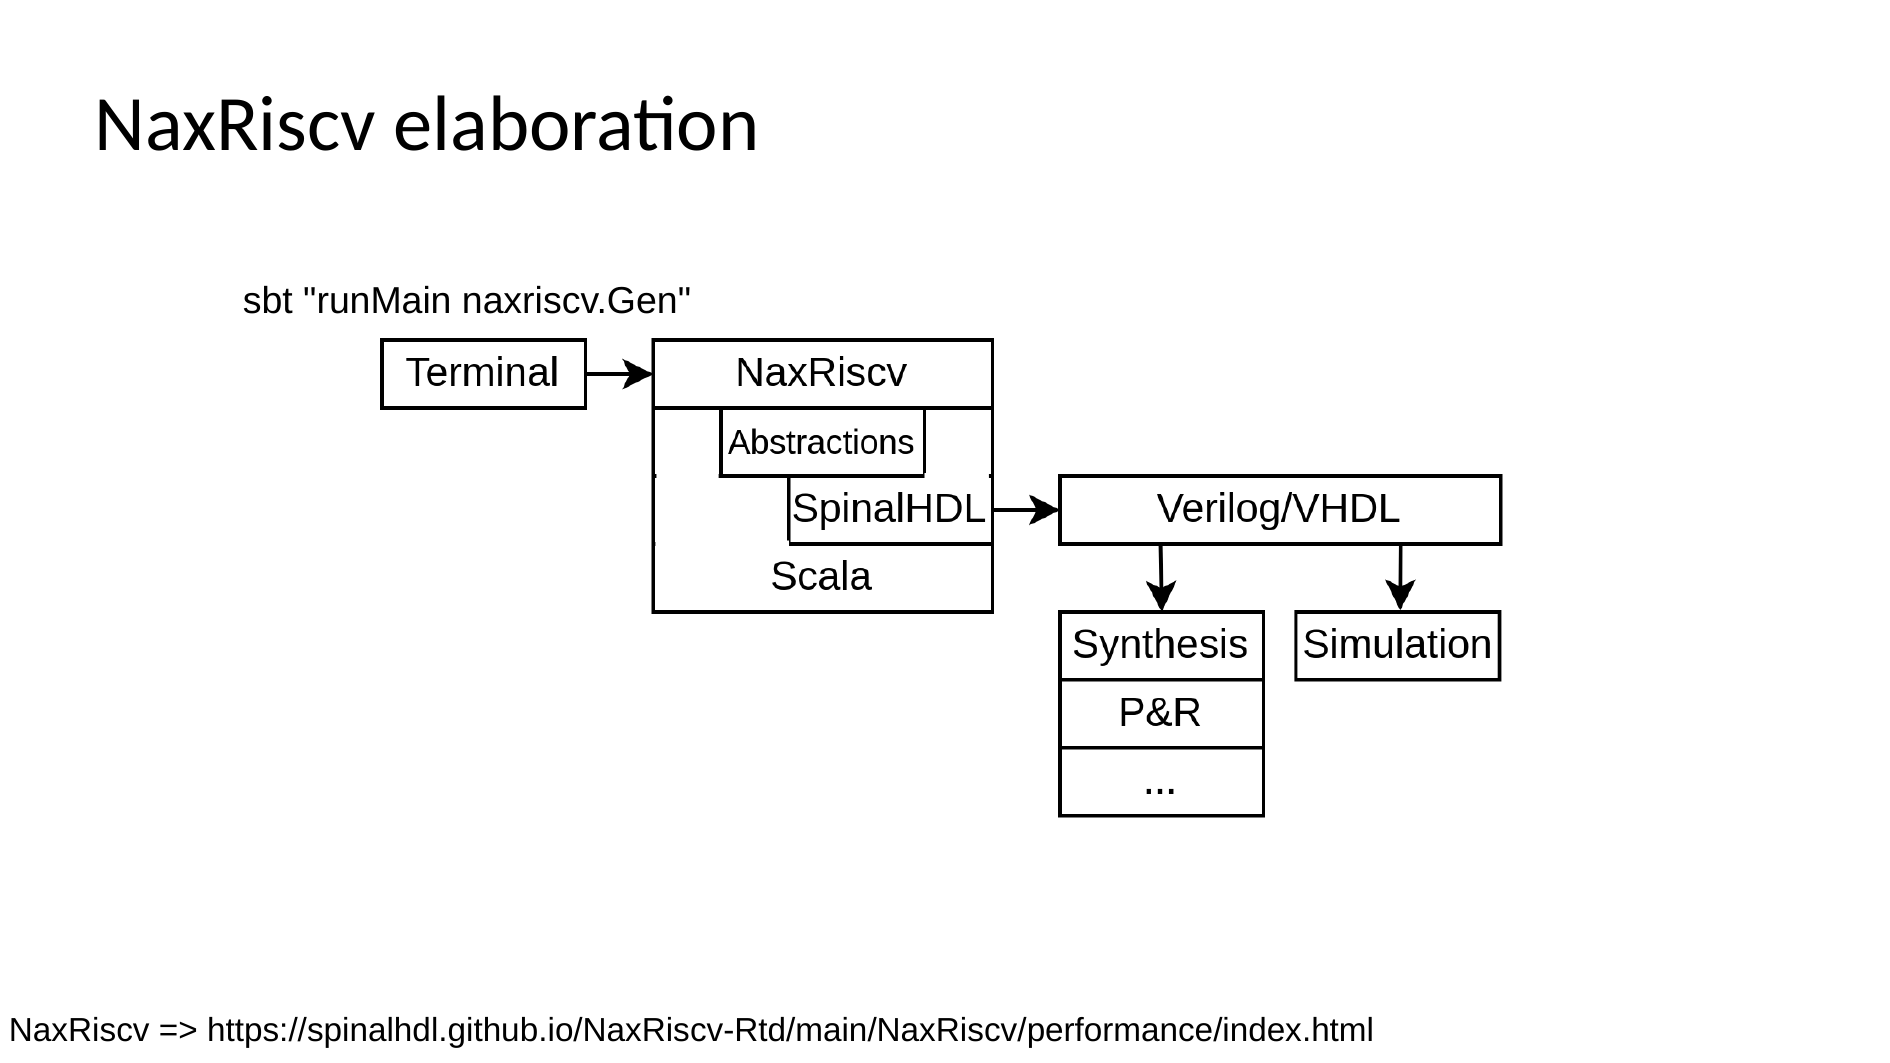

# NaxRiscv elaboration
sbt "runMain naxriscv.Gen"
NaxRiscv => https://spinalhdl.github.io/NaxRiscv-Rtd/main/NaxRiscv/performance/index.html